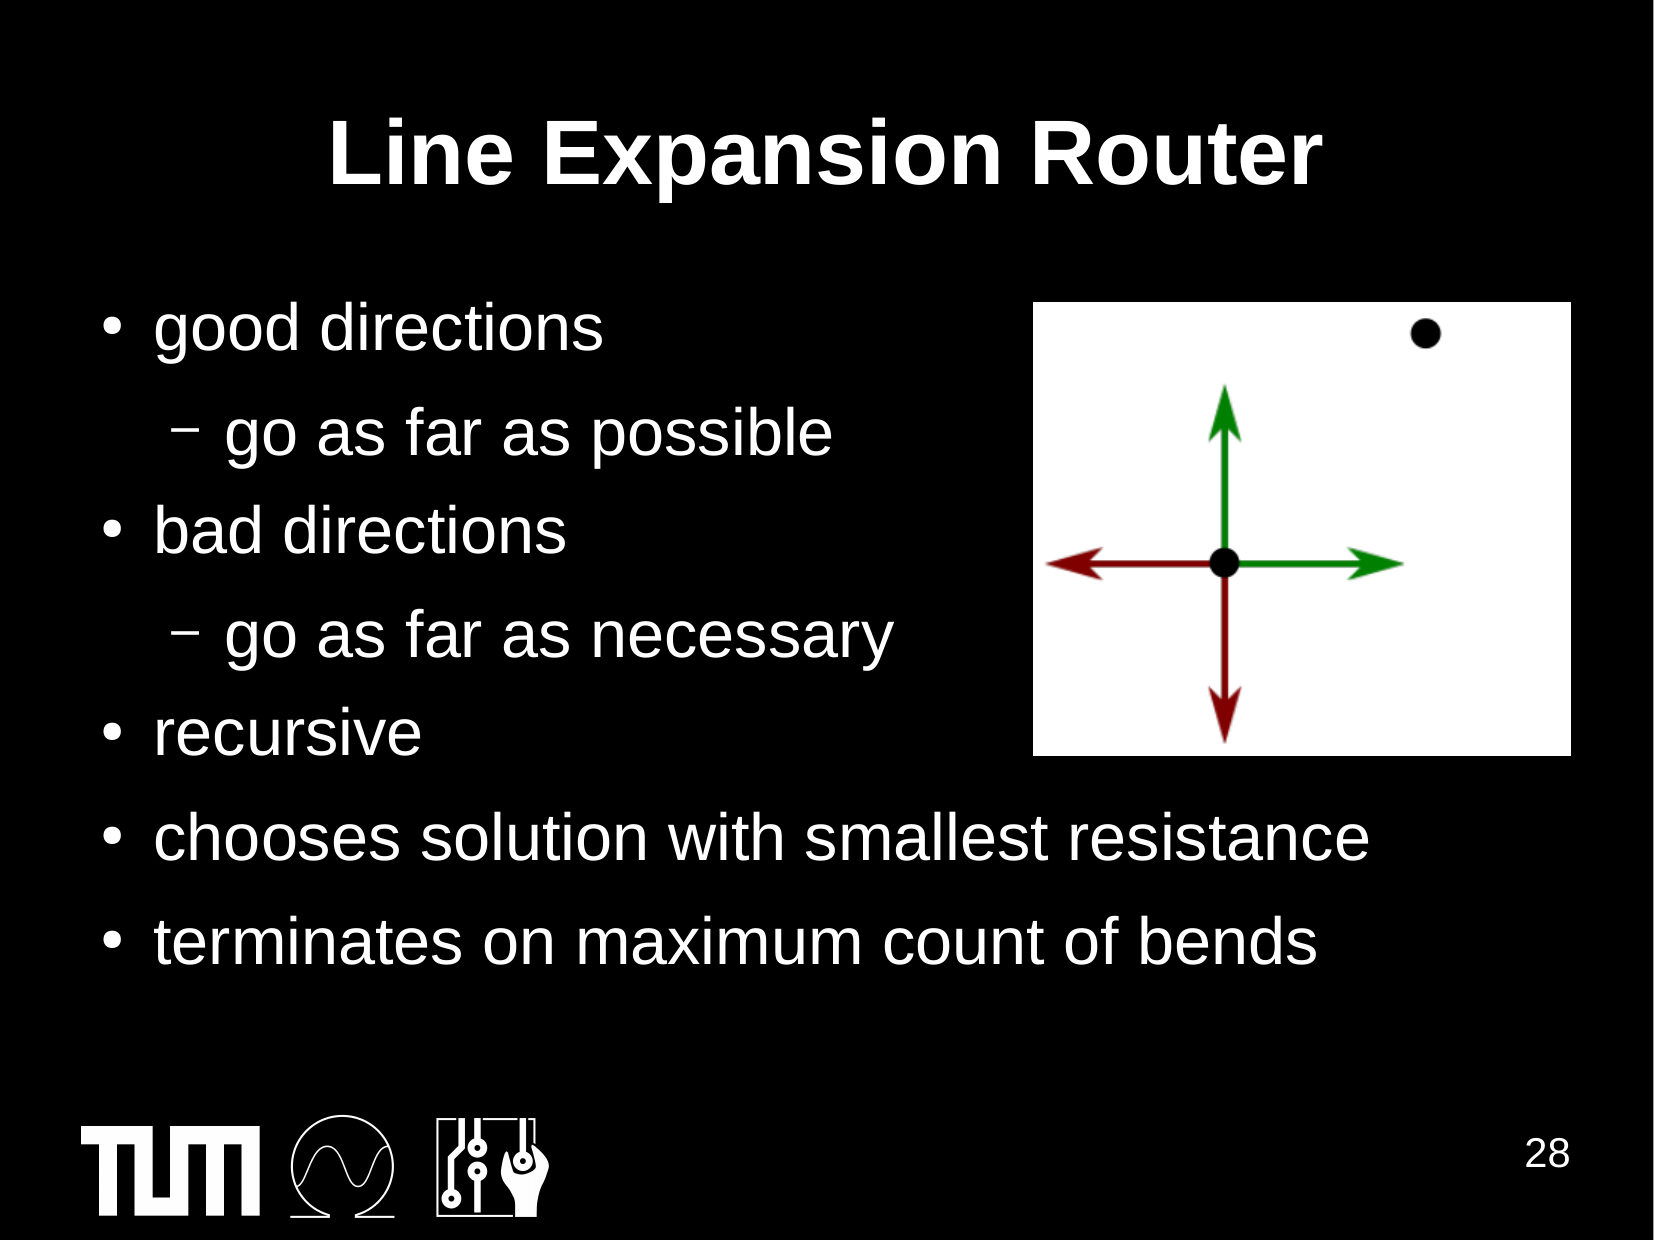

# Line Expansion Router
good directions
go as far as possible
bad directions
go as far as necessary
recursive
chooses solution with smallest resistance
terminates on maximum count of bends
28